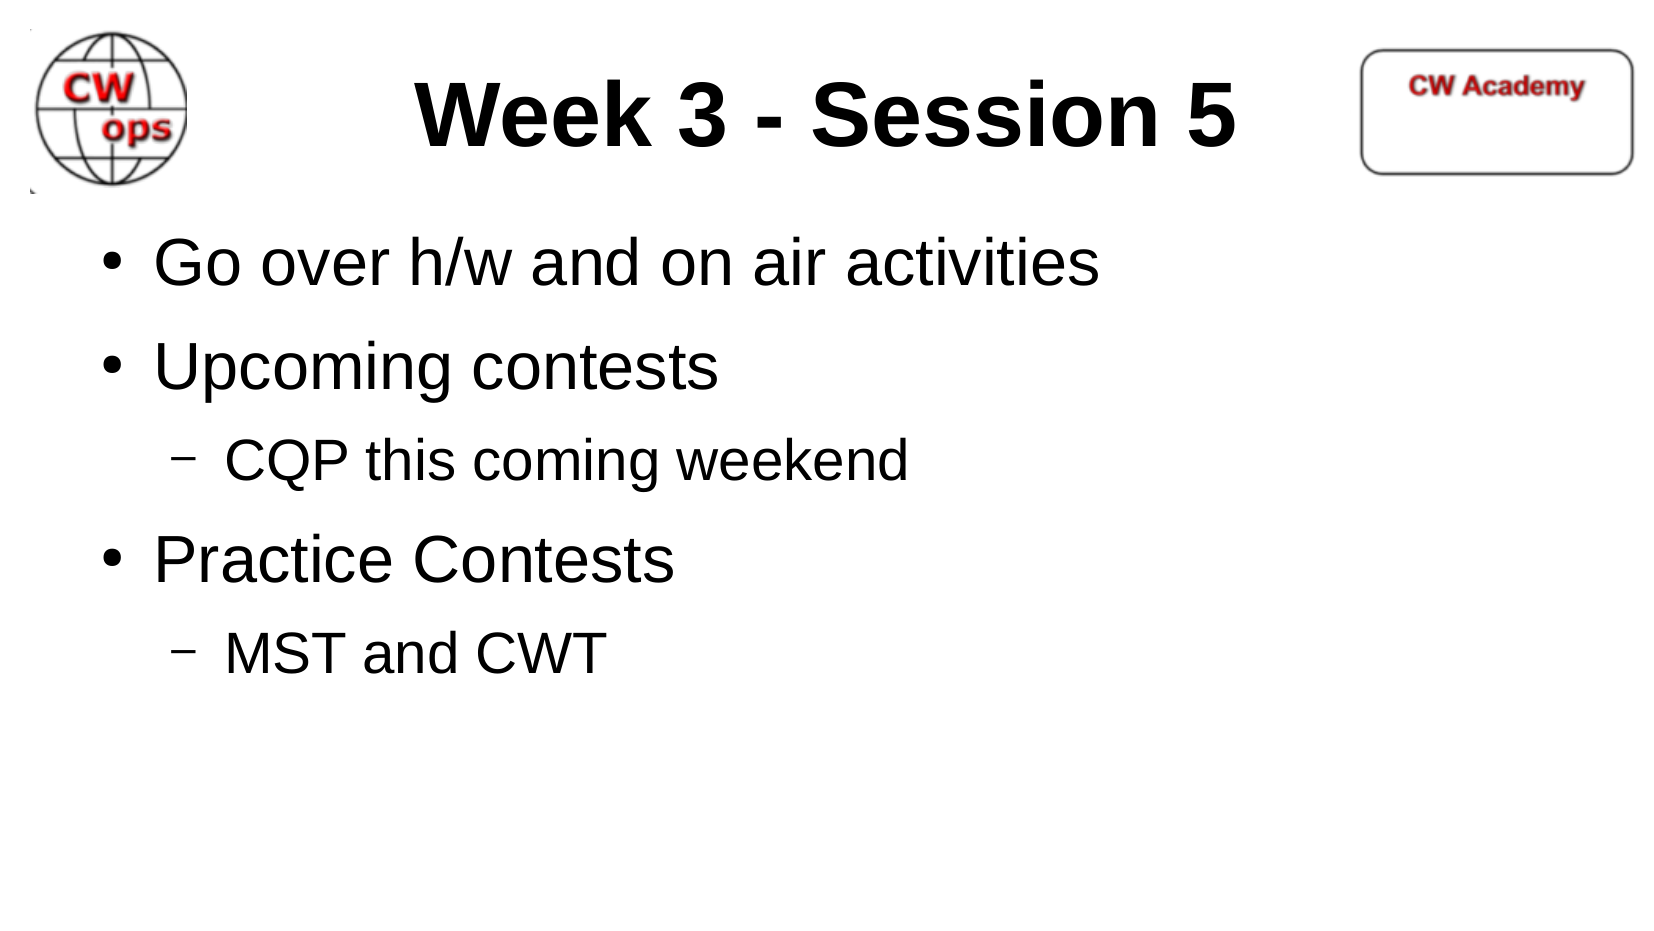

# Week 3 - Session 5
Go over h/w and on air activities
Upcoming contests
CQP this coming weekend
Practice Contests
MST and CWT